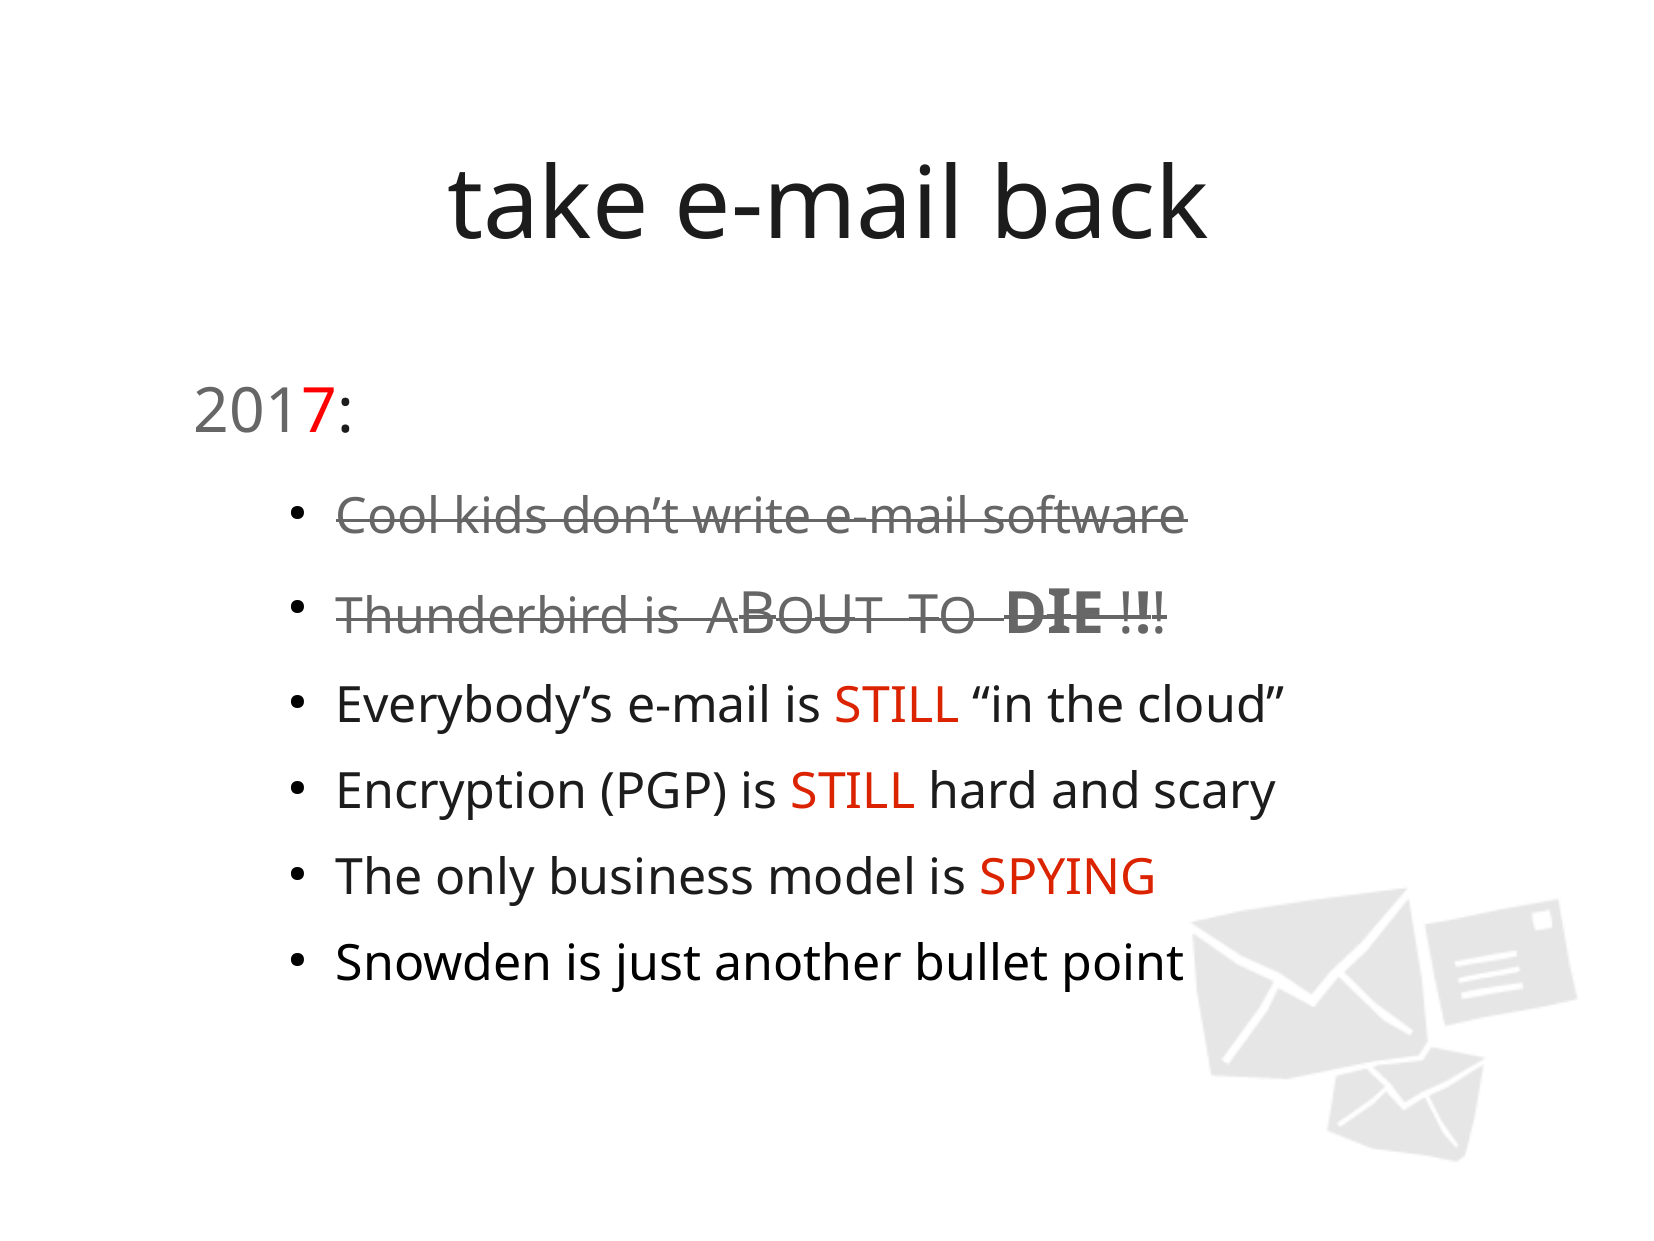

# take e-mail back
2017:
Cool kids don’t write e-mail software
Thunderbird is ABOUT TO DIE !!!
Everybody’s e-mail is STILL “in the cloud”
Encryption (PGP) is STILL hard and scary
The only business model is SPYING
Snowden is just another bullet point